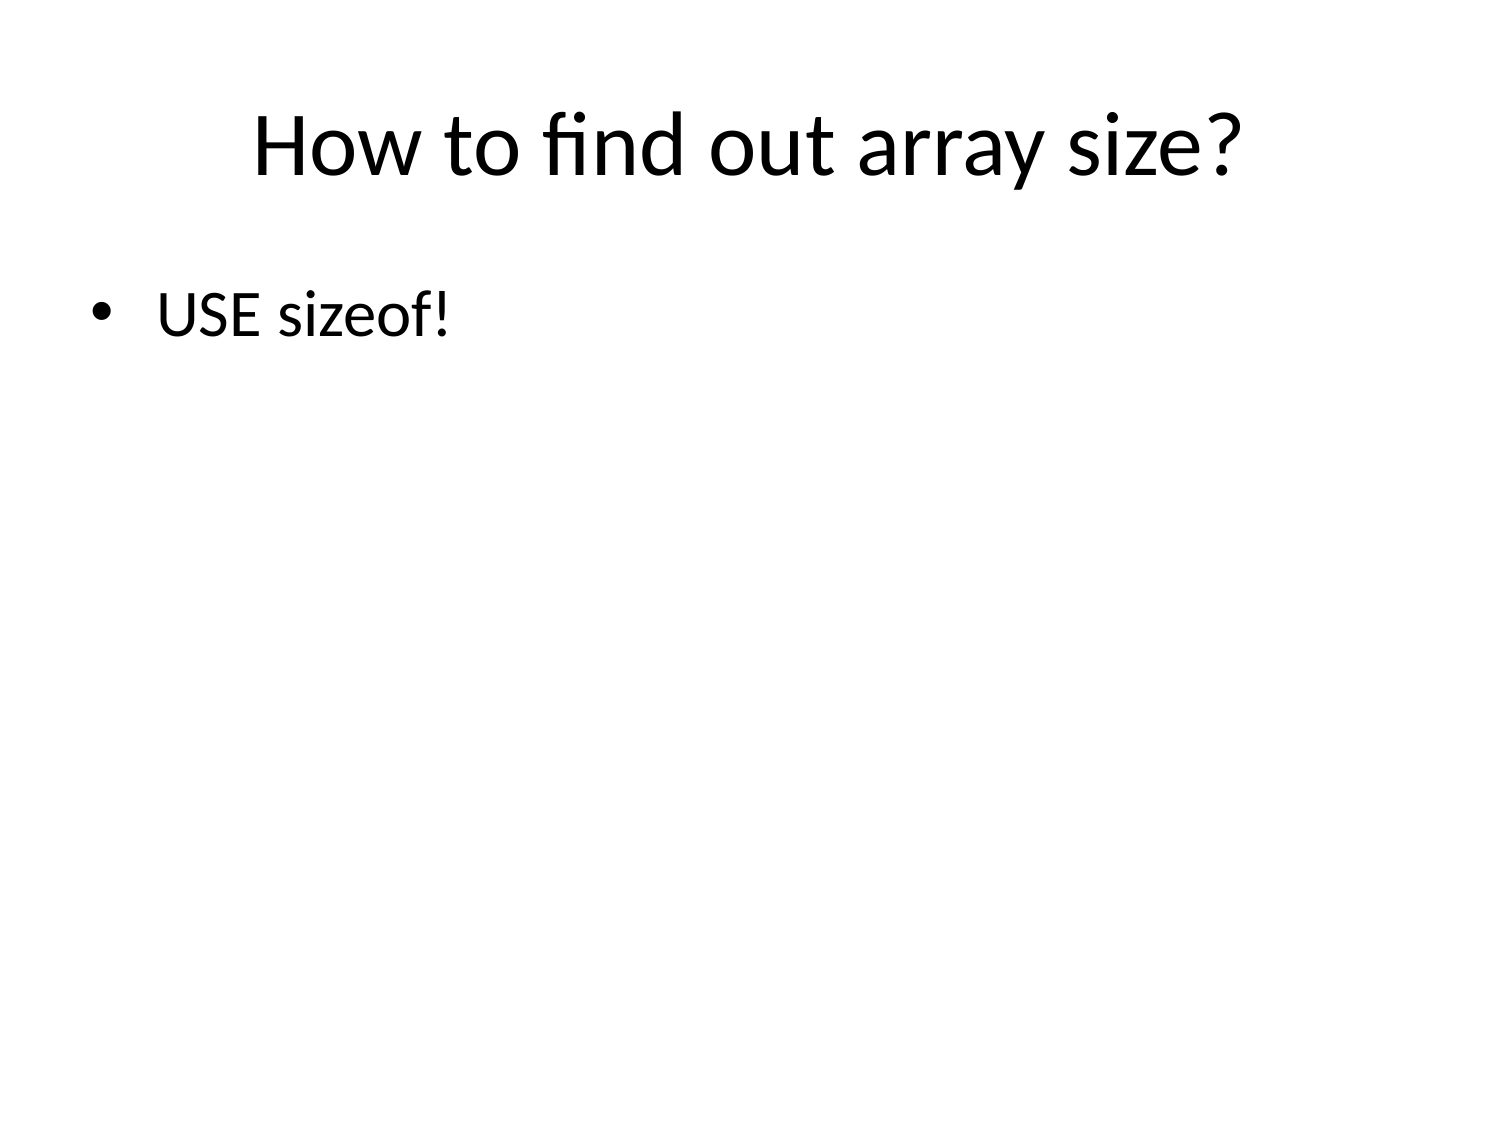

# How to find out array size?
USE sizeof!